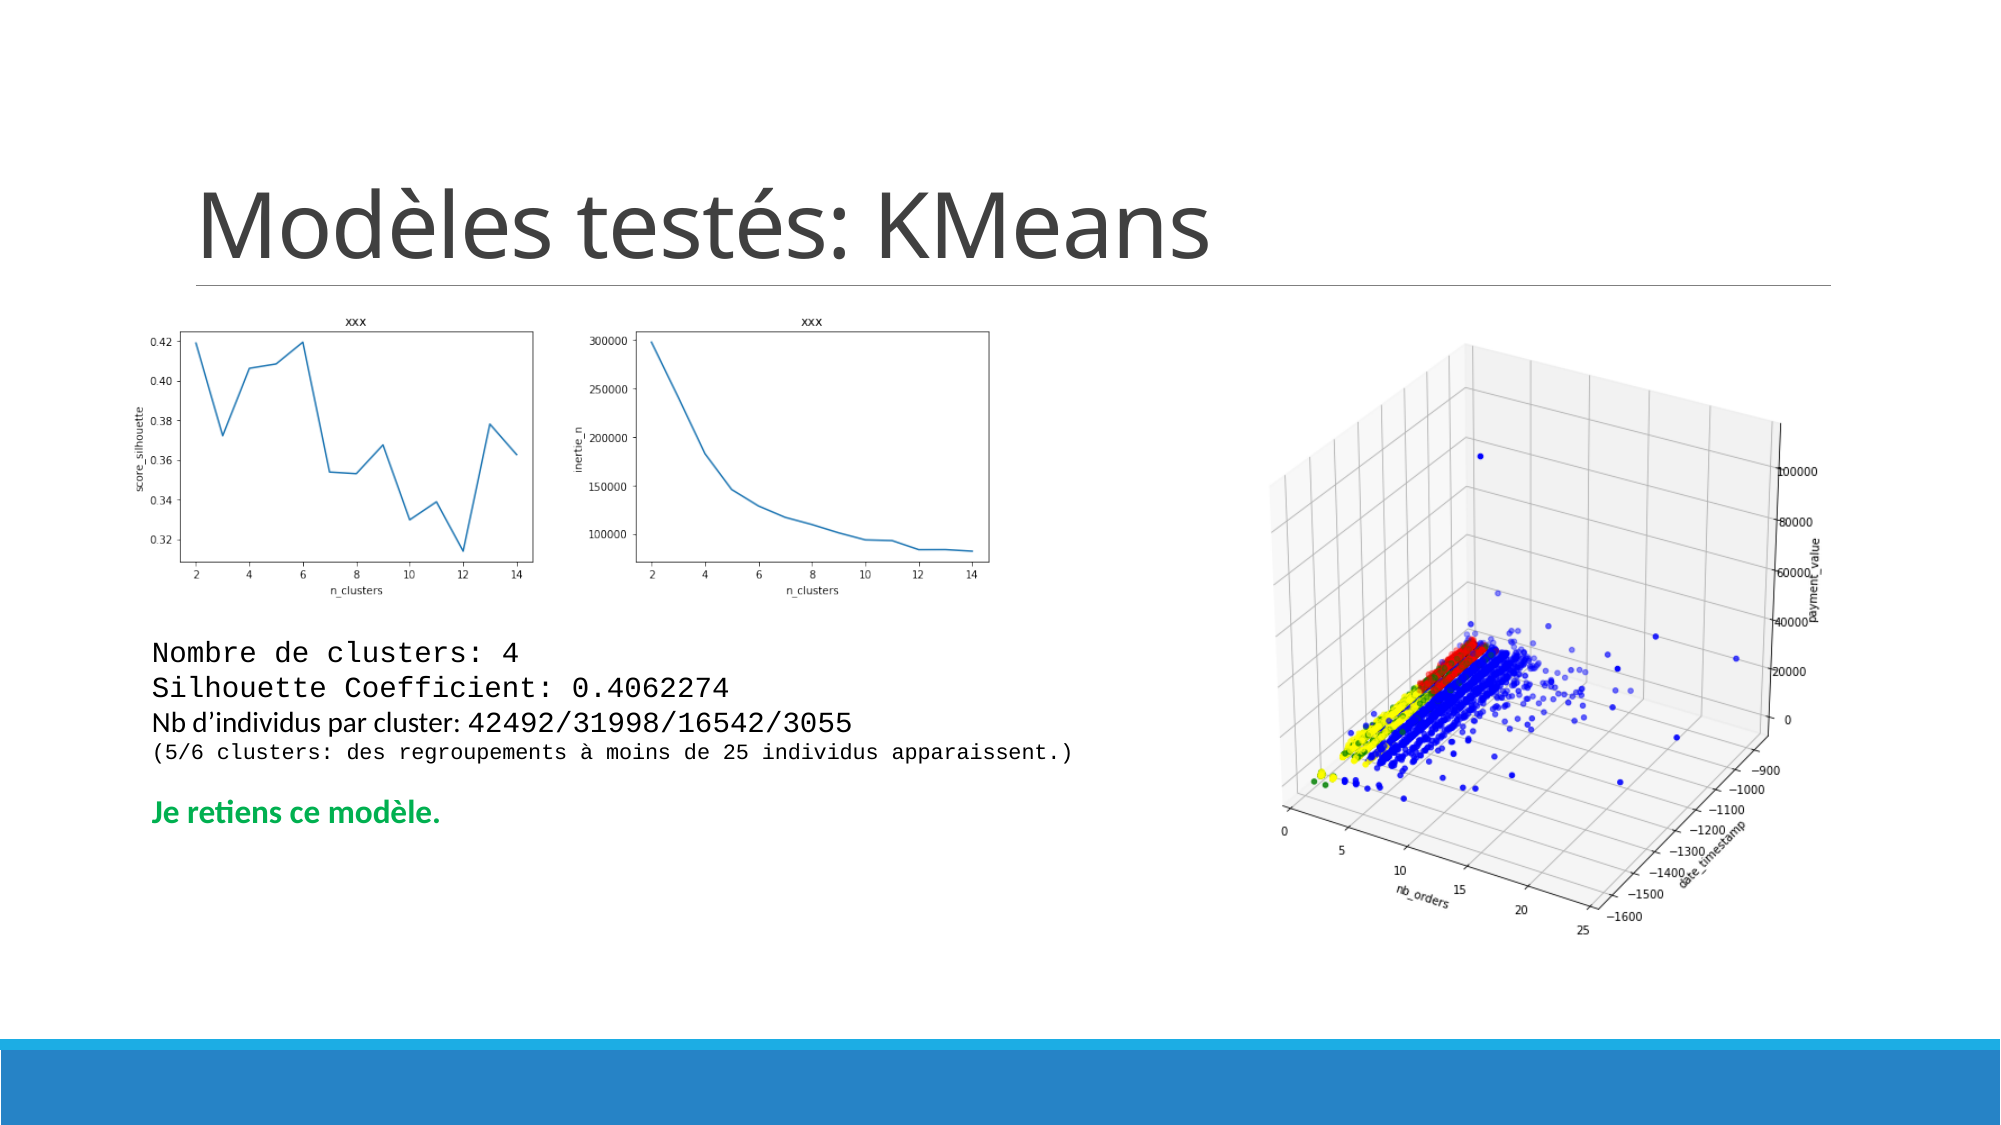

# Modèles testés: KMeans
Nombre de clusters: 4
Silhouette Coefficient: 0.4062274
Nb d’individus par cluster: 42492/31998/16542/3055
(5/6 clusters: des regroupements à moins de 25 individus apparaissent.)
Je retiens ce modèle.